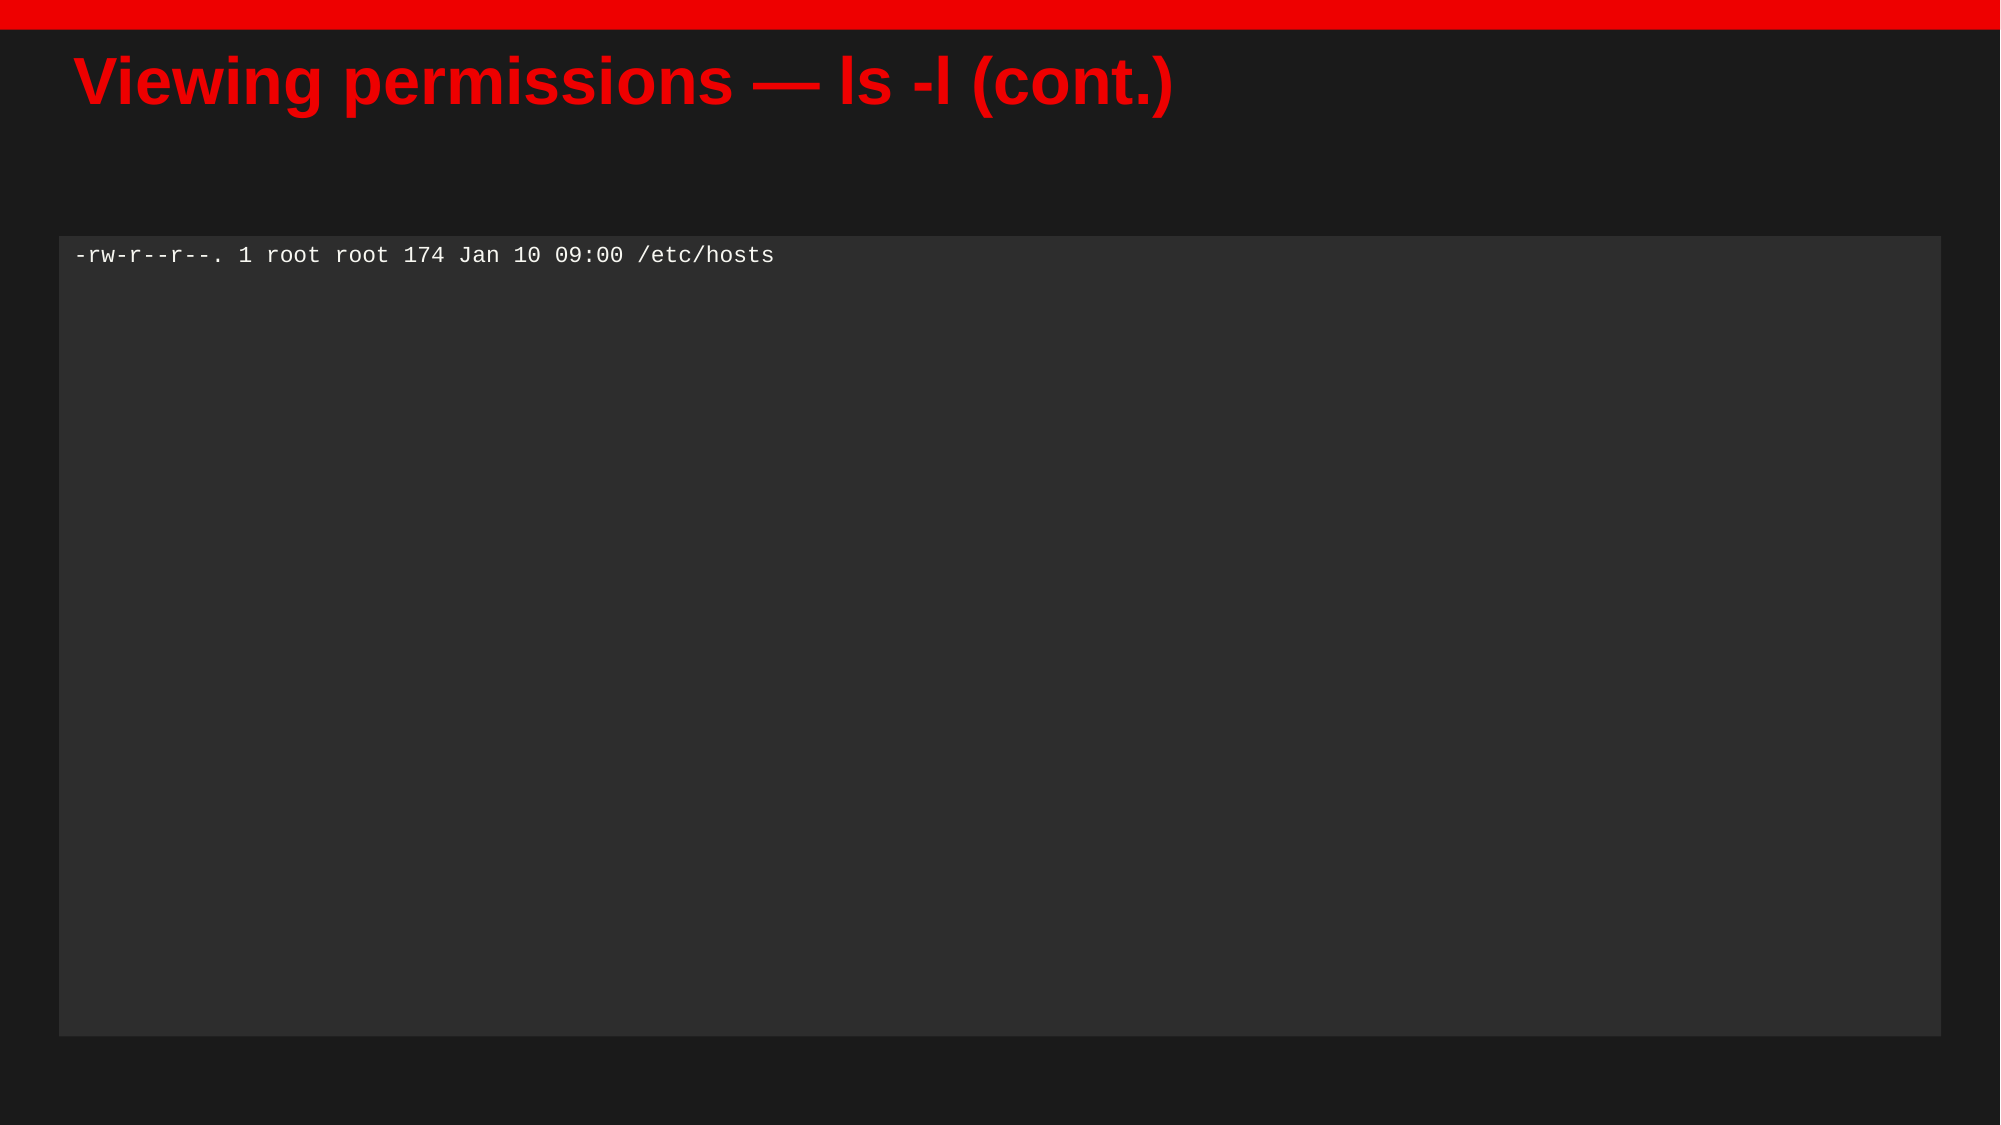

Viewing permissions — ls -l (cont.)
-rw-r--r--. 1 root root 174 Jan 10 09:00 /etc/hosts